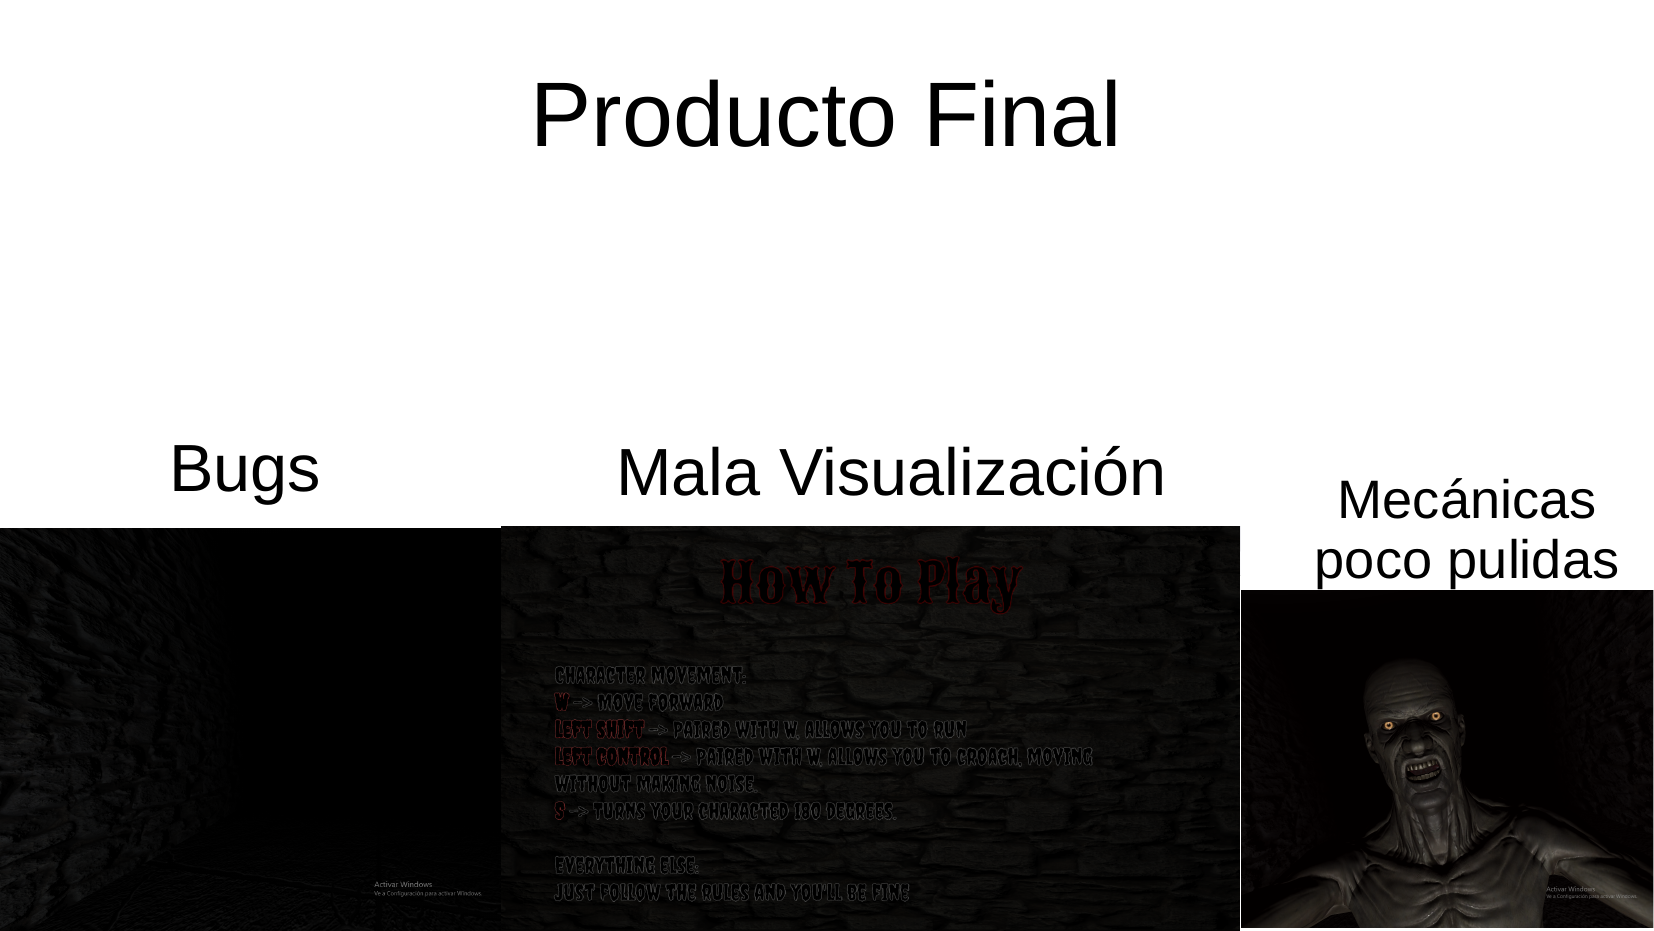

# Producto Final
Mala Visualización
Bugs
Mecánicas
poco pulidas